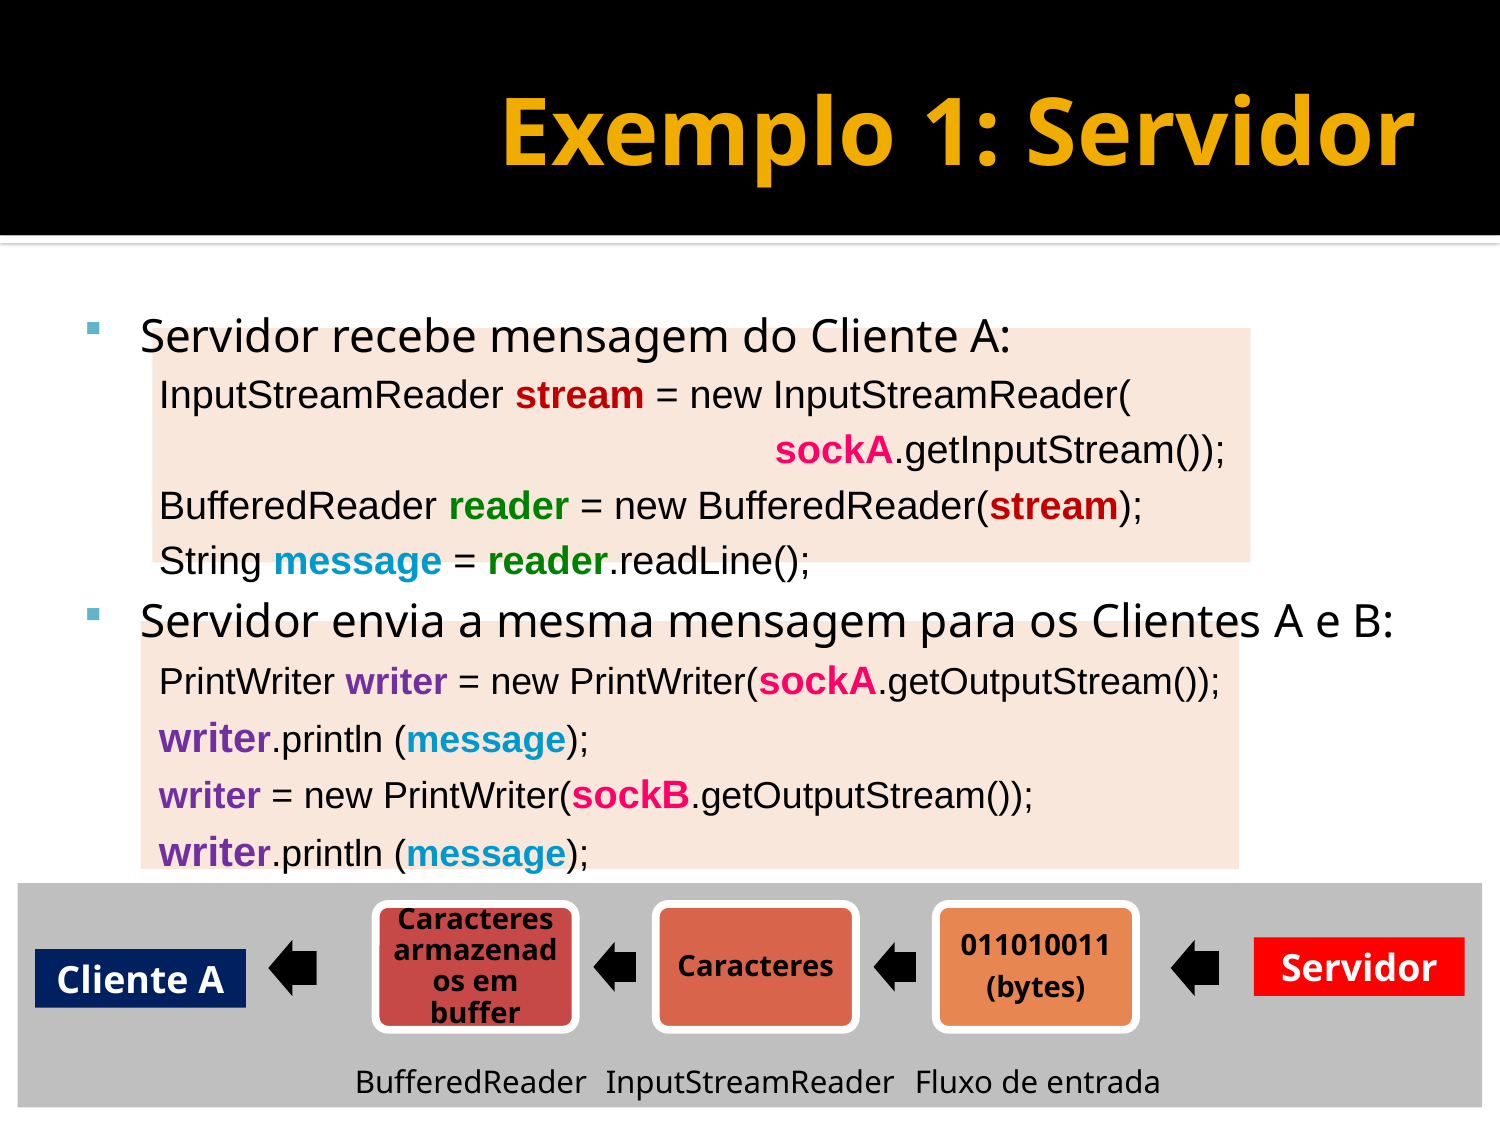

# Exemplo 1: Servidor
Servidor recebe mensagem do Cliente A:
InputStreamReader stream = new InputStreamReader(
 sockA.getInputStream());
BufferedReader reader = new BufferedReader(stream);
String message = reader.readLine();
Servidor envia a mesma mensagem para os Clientes A e B:
PrintWriter writer = new PrintWriter(sockA.getOutputStream());
writer.println (message);
writer = new PrintWriter(sockB.getOutputStream());
writer.println (message);
Caracteres armazenados em buffer
Caracteres
011010011
(bytes)
Servidor
Cliente A
BufferedReader
InputStreamReader
Fluxo de entrada